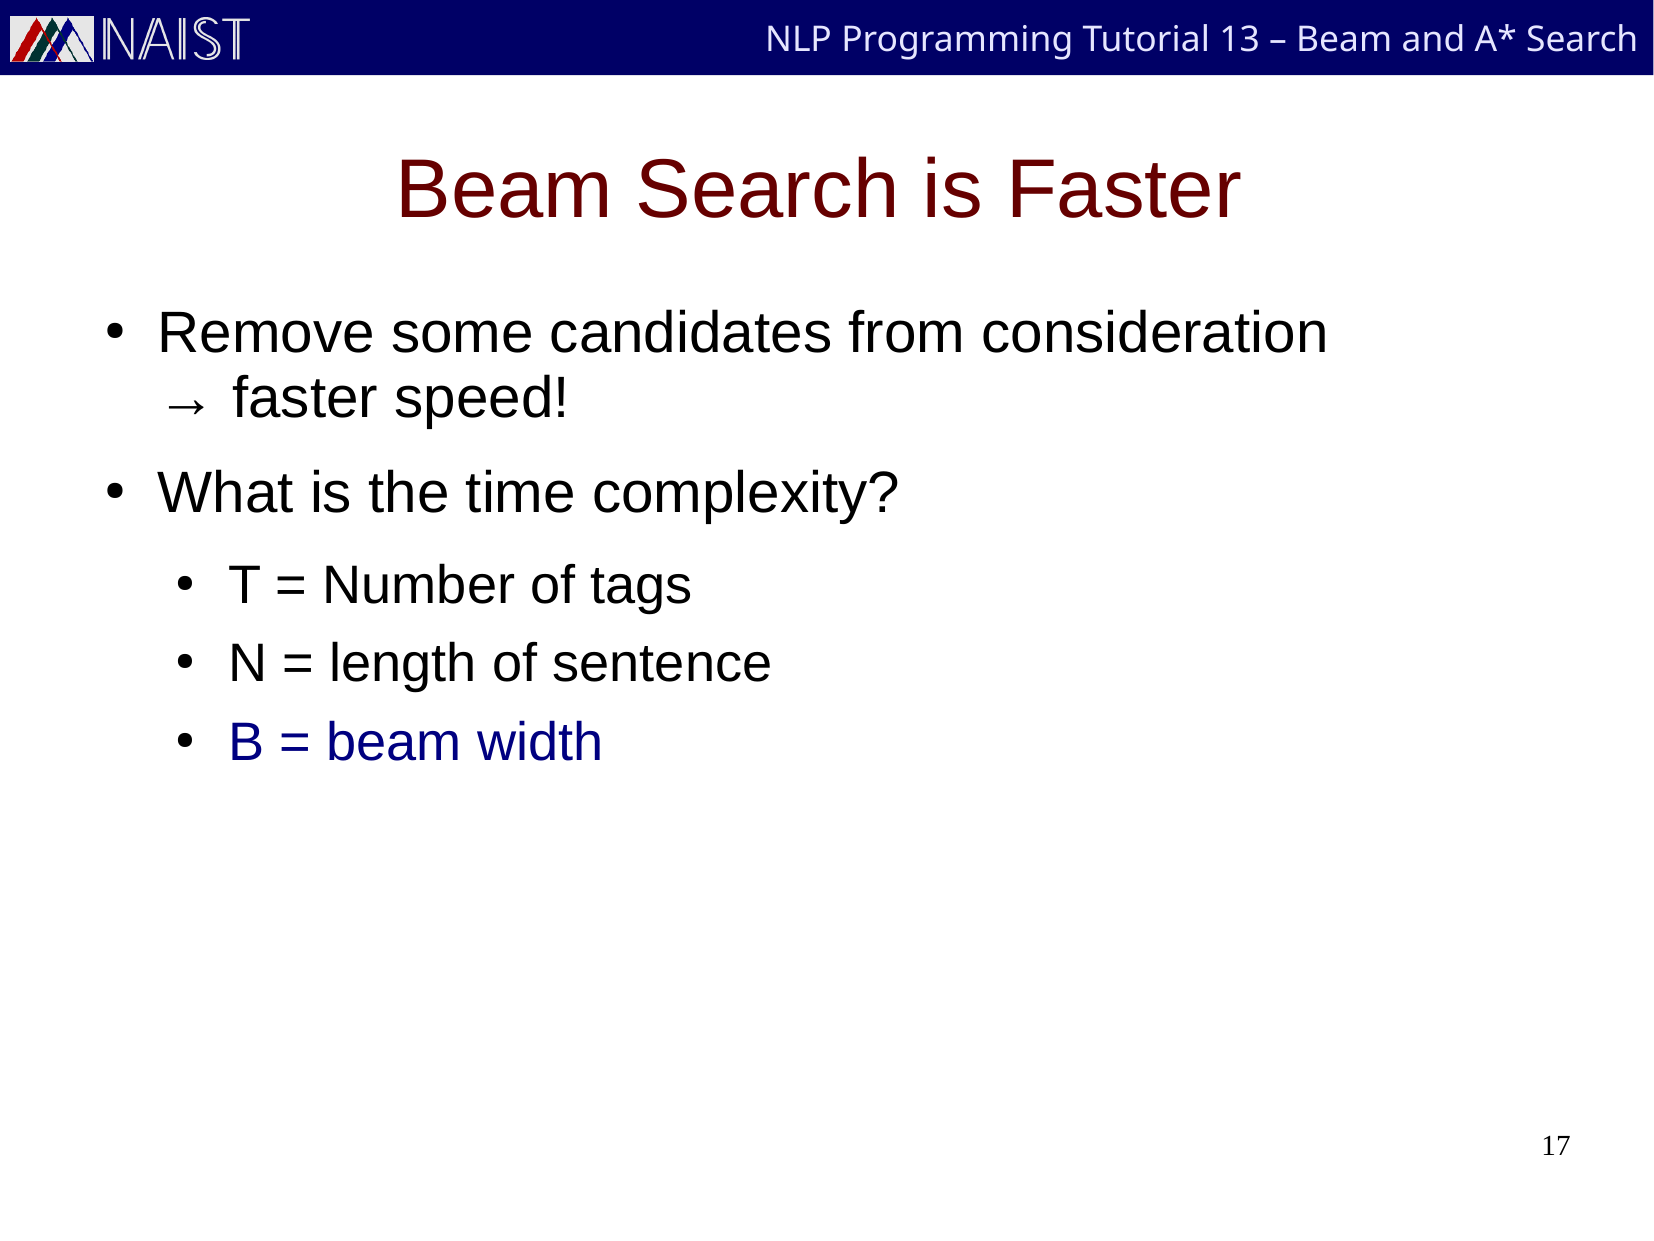

# Beam Search is Faster
Remove some candidates from consideration
→ faster speed!
What is the time complexity?
T = Number of tags
N = length of sentence
B = beam width
17